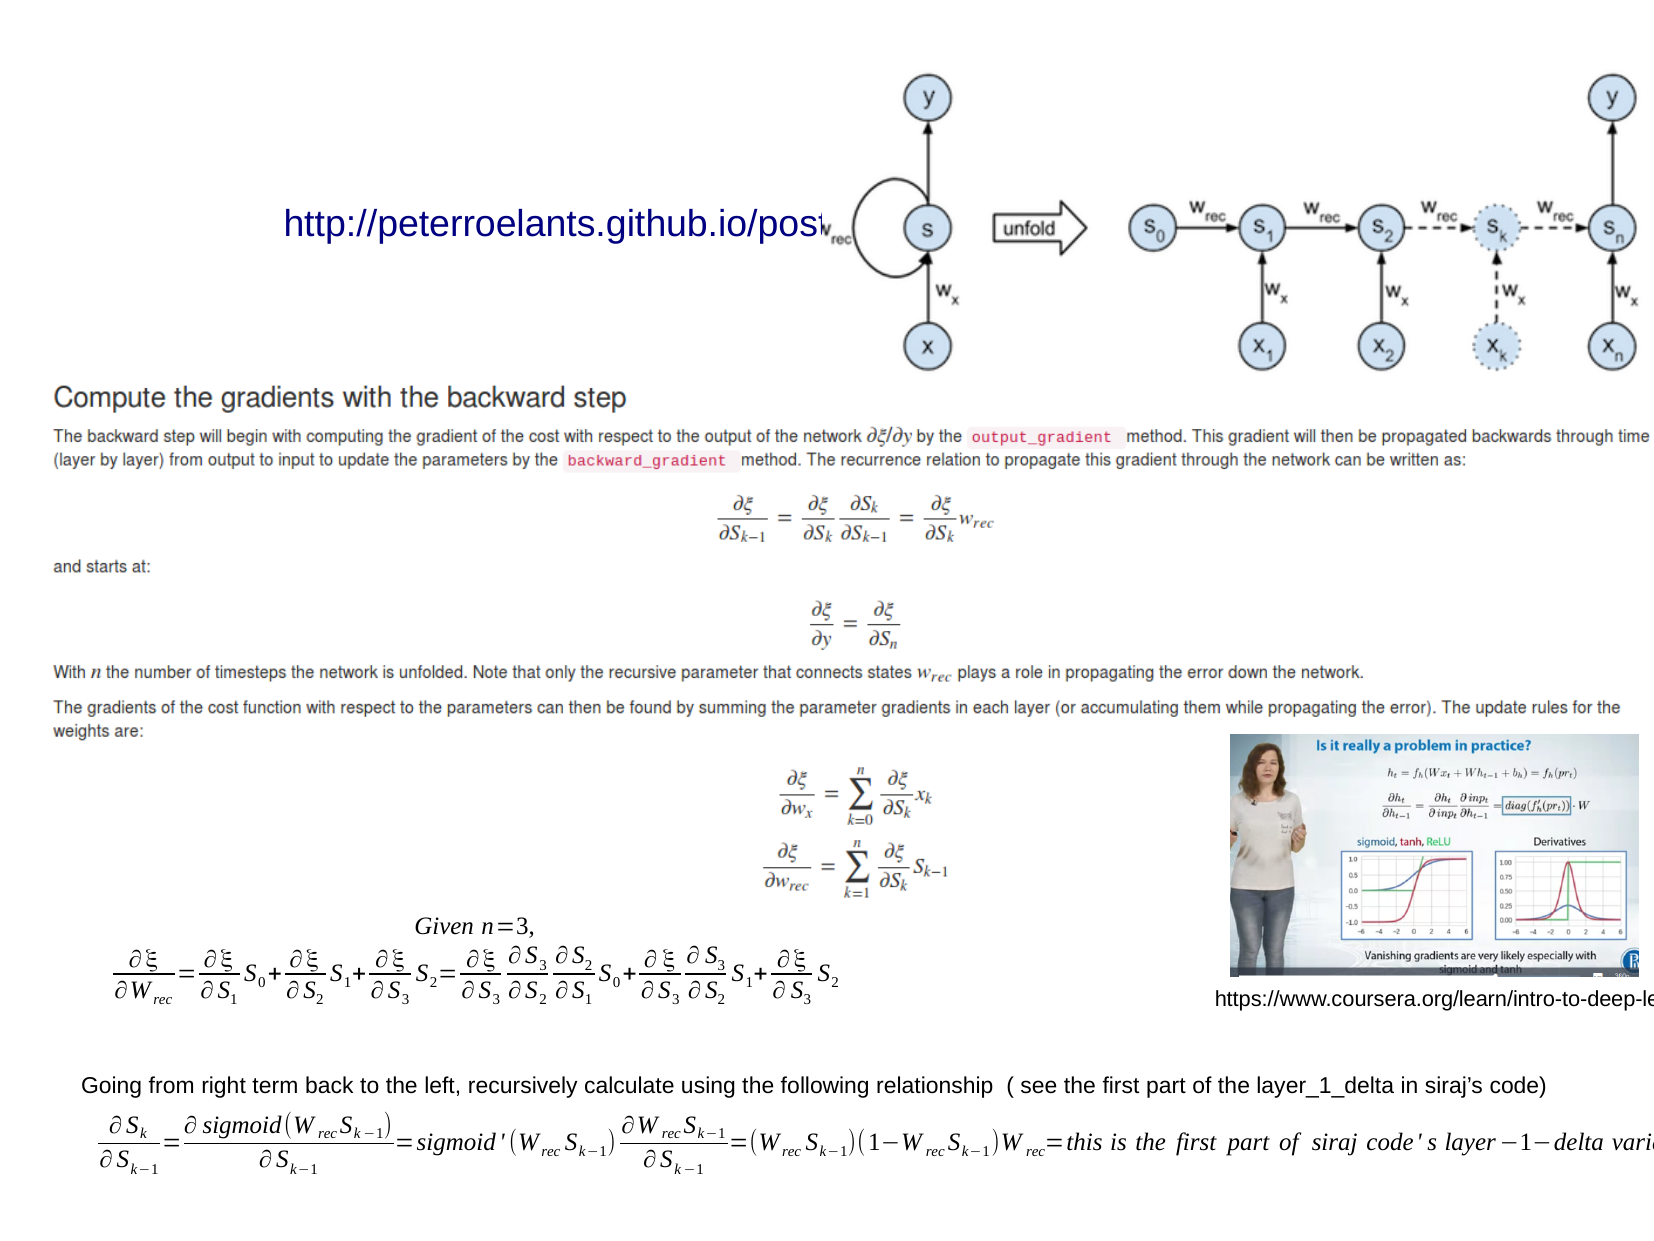

http://peterroelants.github.io/posts/rnn_implementation_part01/
https://www.coursera.org/learn/intro-to-deep-learning/lecture/gaBQJ/the-training-of-rnns-is-not-that-easy
Going from right term back to the left, recursively calculate using the following relationship ( see the first part of the layer_1_delta in siraj’s code)